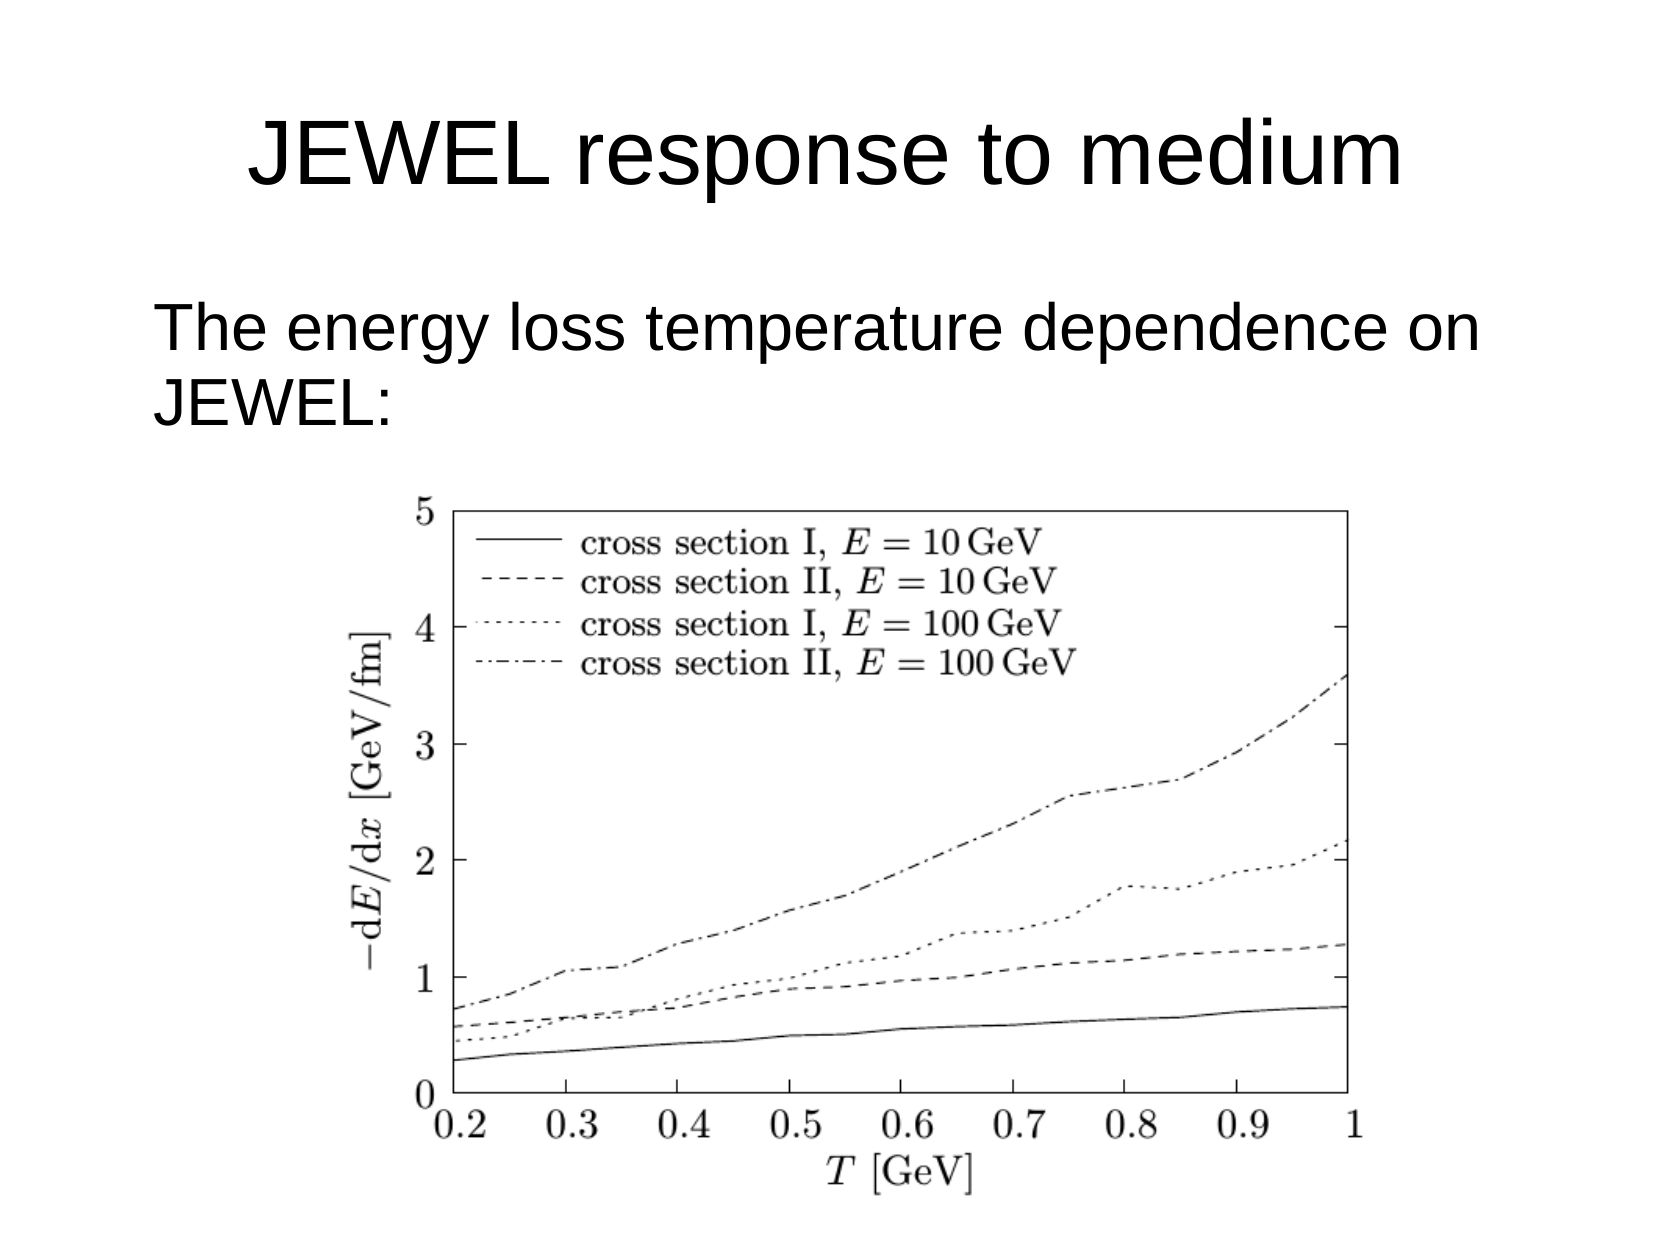

# JEWEL response to medium
The energy loss temperature dependence on JEWEL: